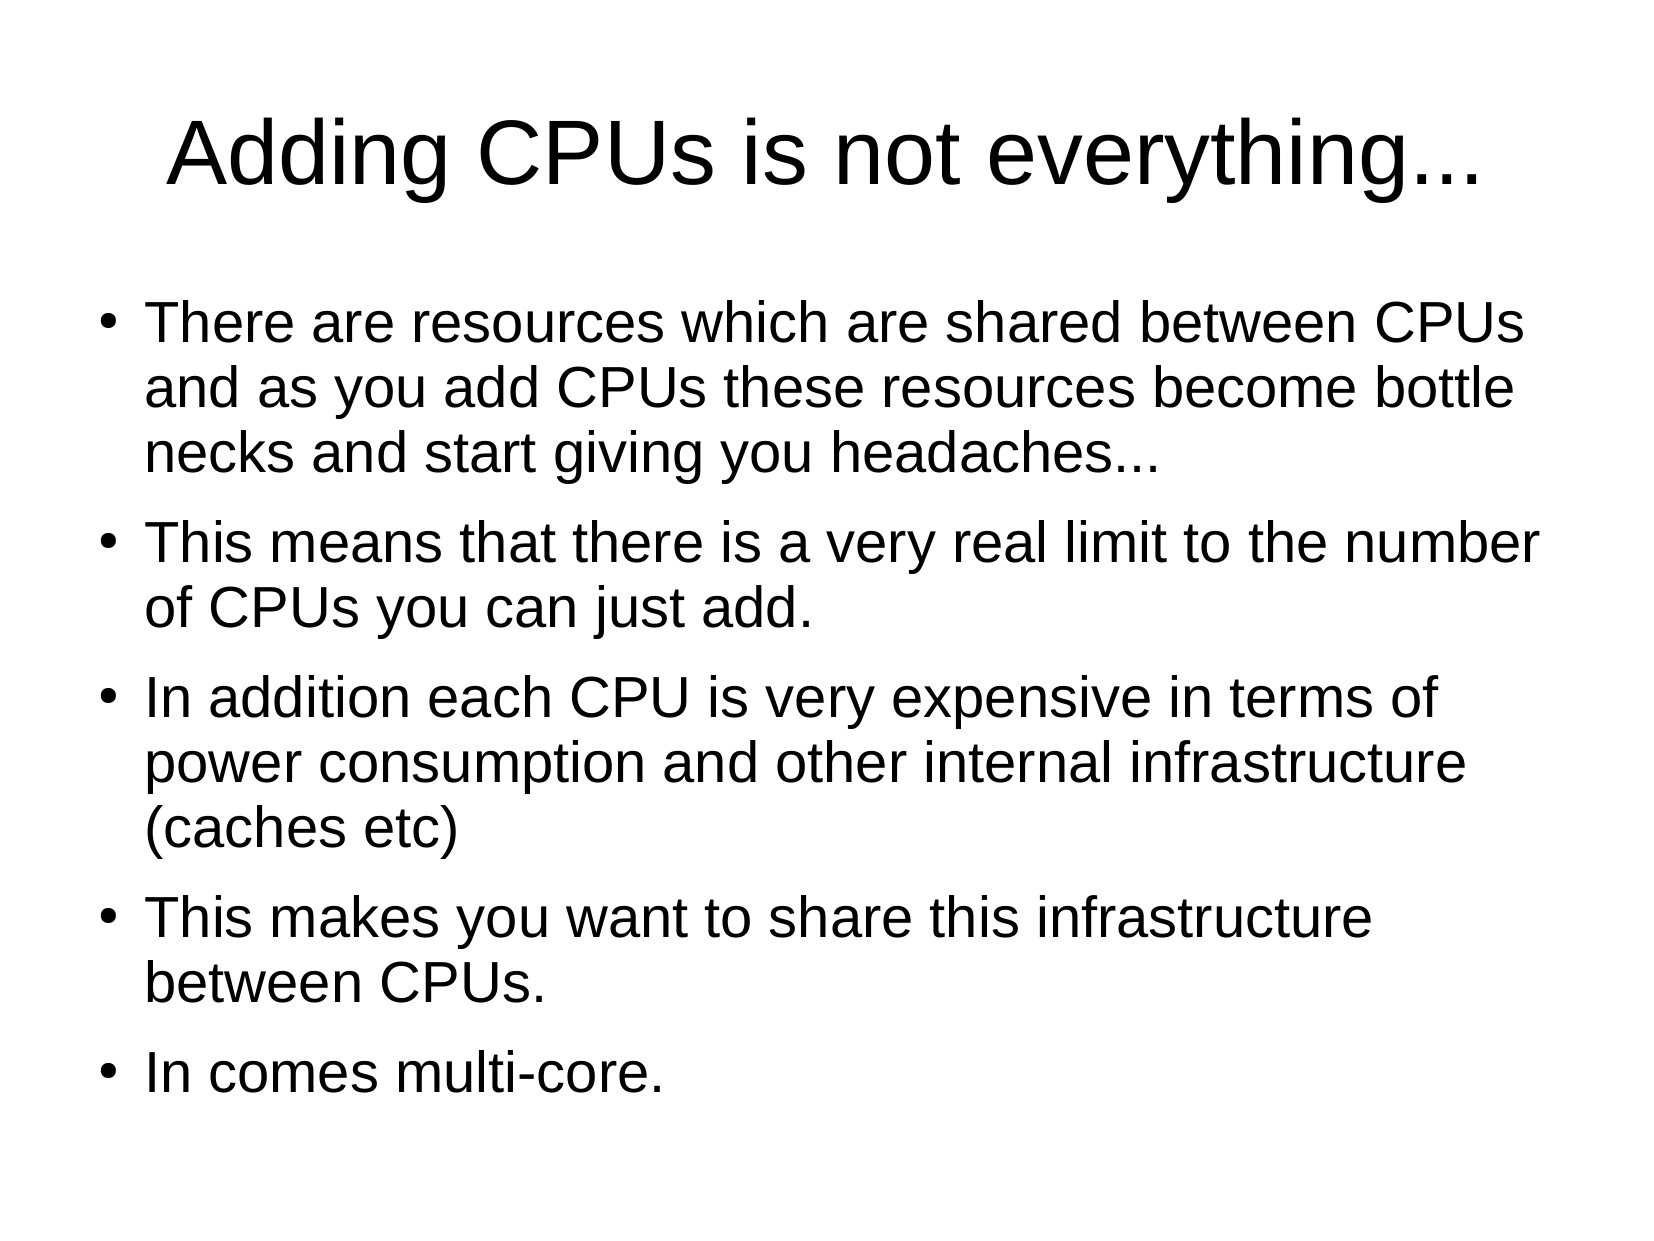

# Adding CPUs is not everything...
There are resources which are shared between CPUs and as you add CPUs these resources become bottle necks and start giving you headaches...
This means that there is a very real limit to the number of CPUs you can just add.
In addition each CPU is very expensive in terms of power consumption and other internal infrastructure (caches etc)
This makes you want to share this infrastructure between CPUs.
In comes multi-core.